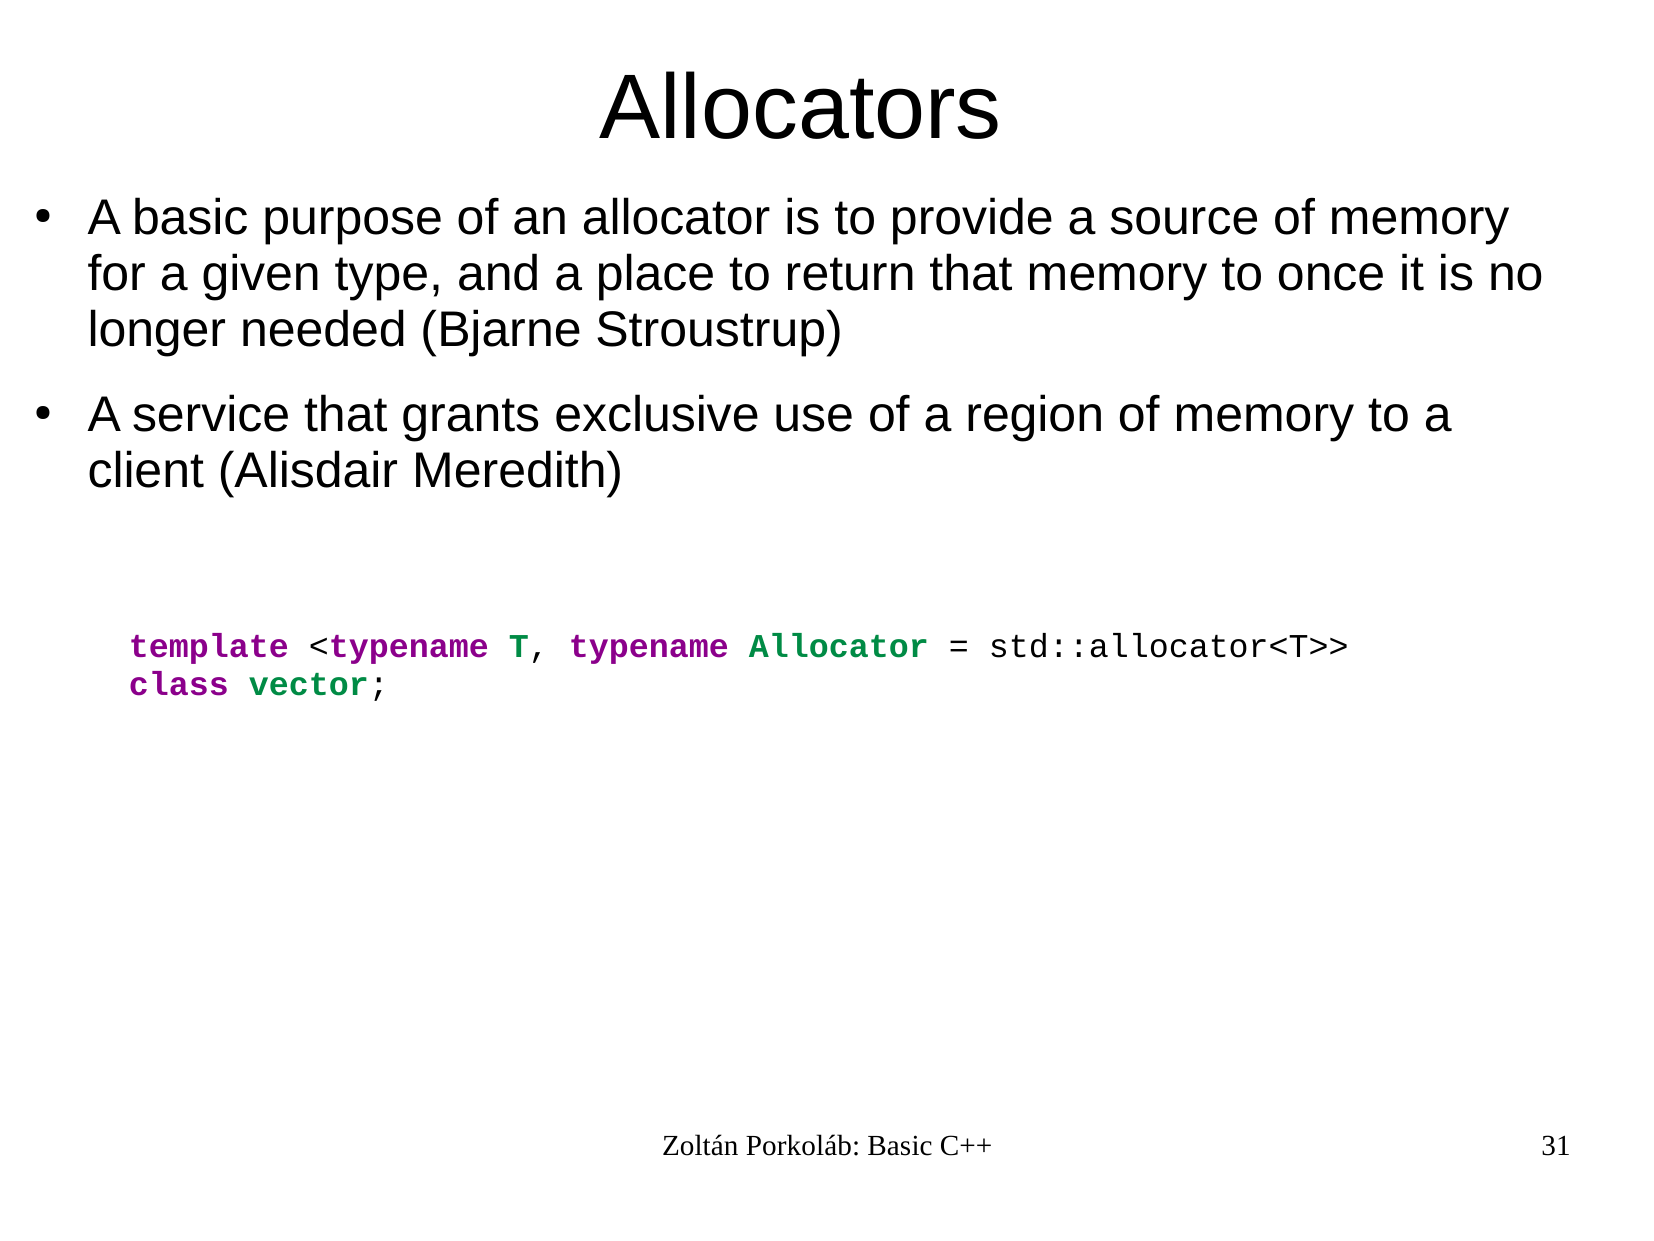

# Allocators
A basic purpose of an allocator is to provide a source of memory for a given type, and a place to return that memory to once it is no longer needed (Bjarne Stroustrup)
A service that grants exclusive use of a region of memory to a client (Alisdair Meredith)
	template <typename T, typename Allocator = std::allocator<T>>
	class vector;
Zoltán Porkoláb: Basic C++
31